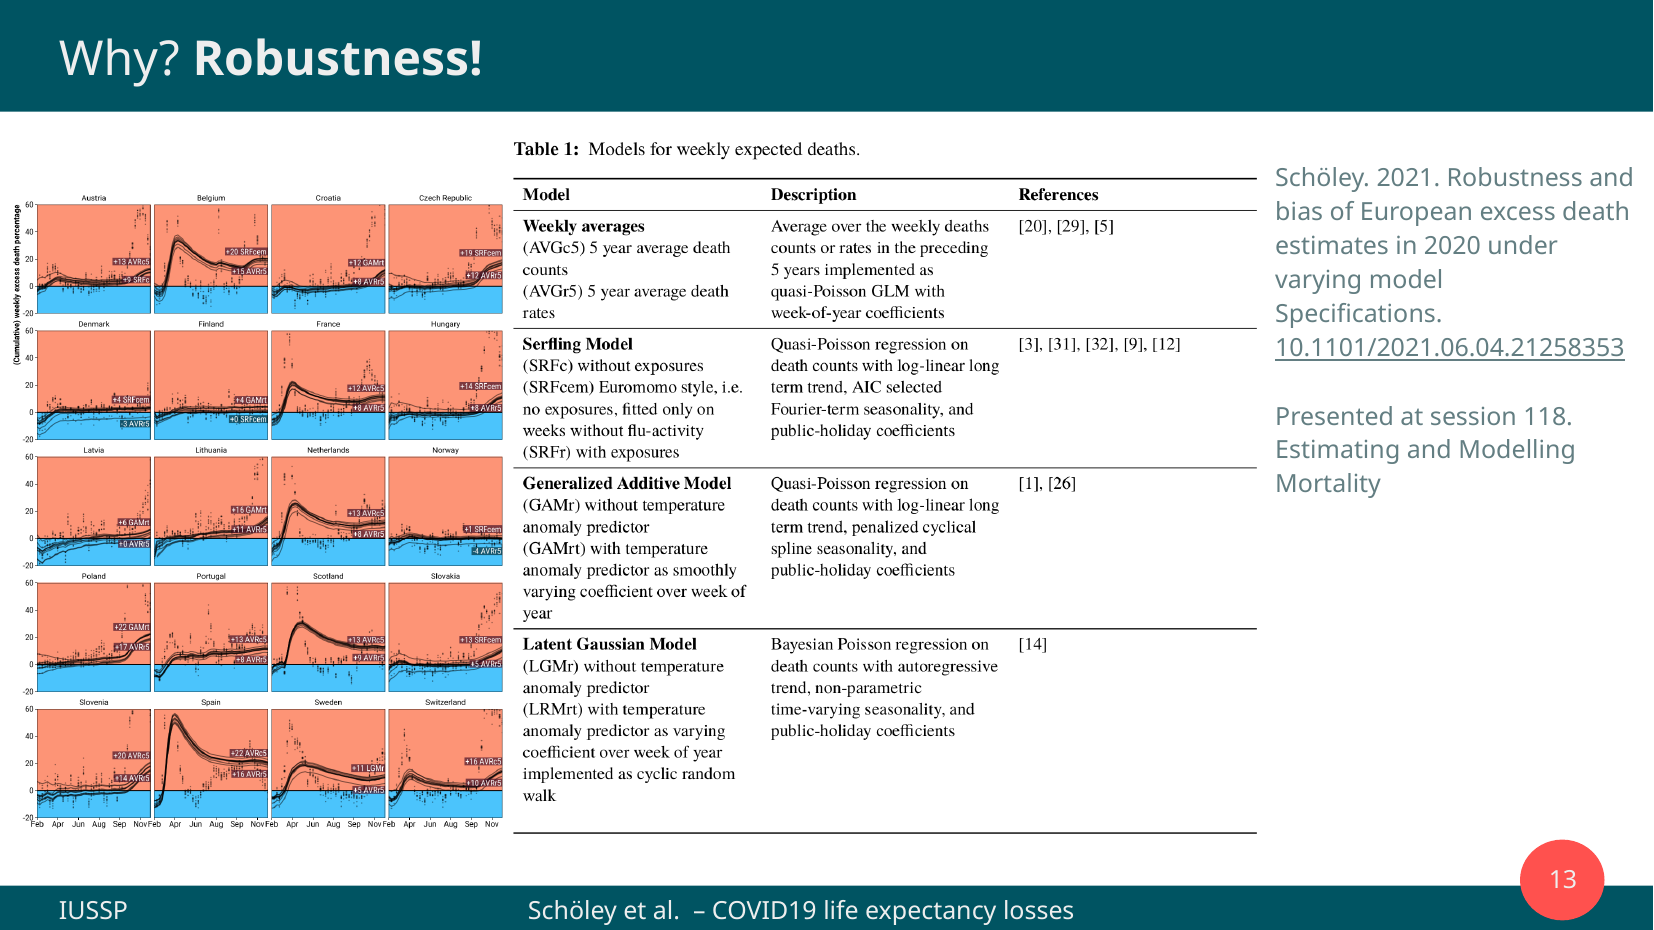

# Why? Robustness!
Schöley. 2021. Robustness and bias of European excess death estimates in 2020 under varying model
Specifications. 10.1101/2021.06.04.21258353
Presented at session 118. Estimating and Modelling Mortality
13
IUSSP
Schöley et al. – COVID19 life expectancy losses